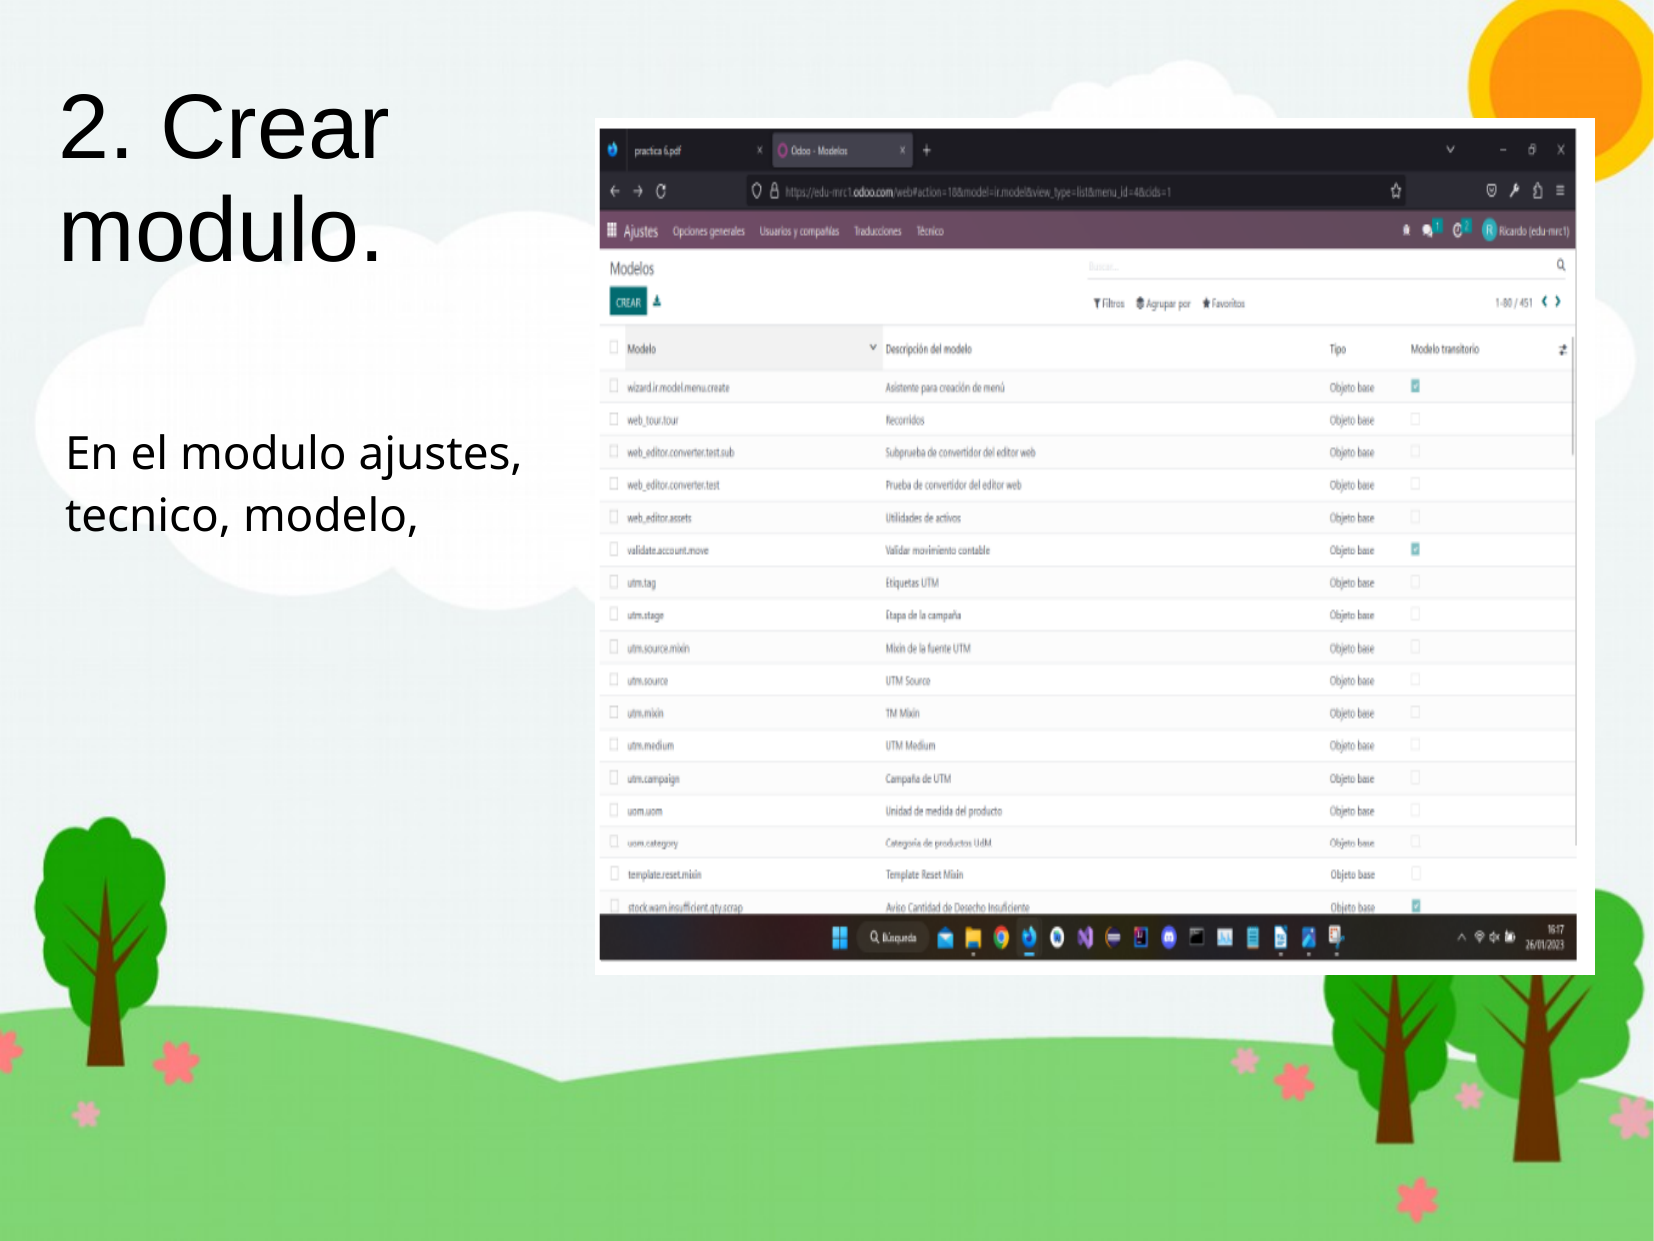

# 2. Crear modulo.
En el modulo ajustes, tecnico, modelo,